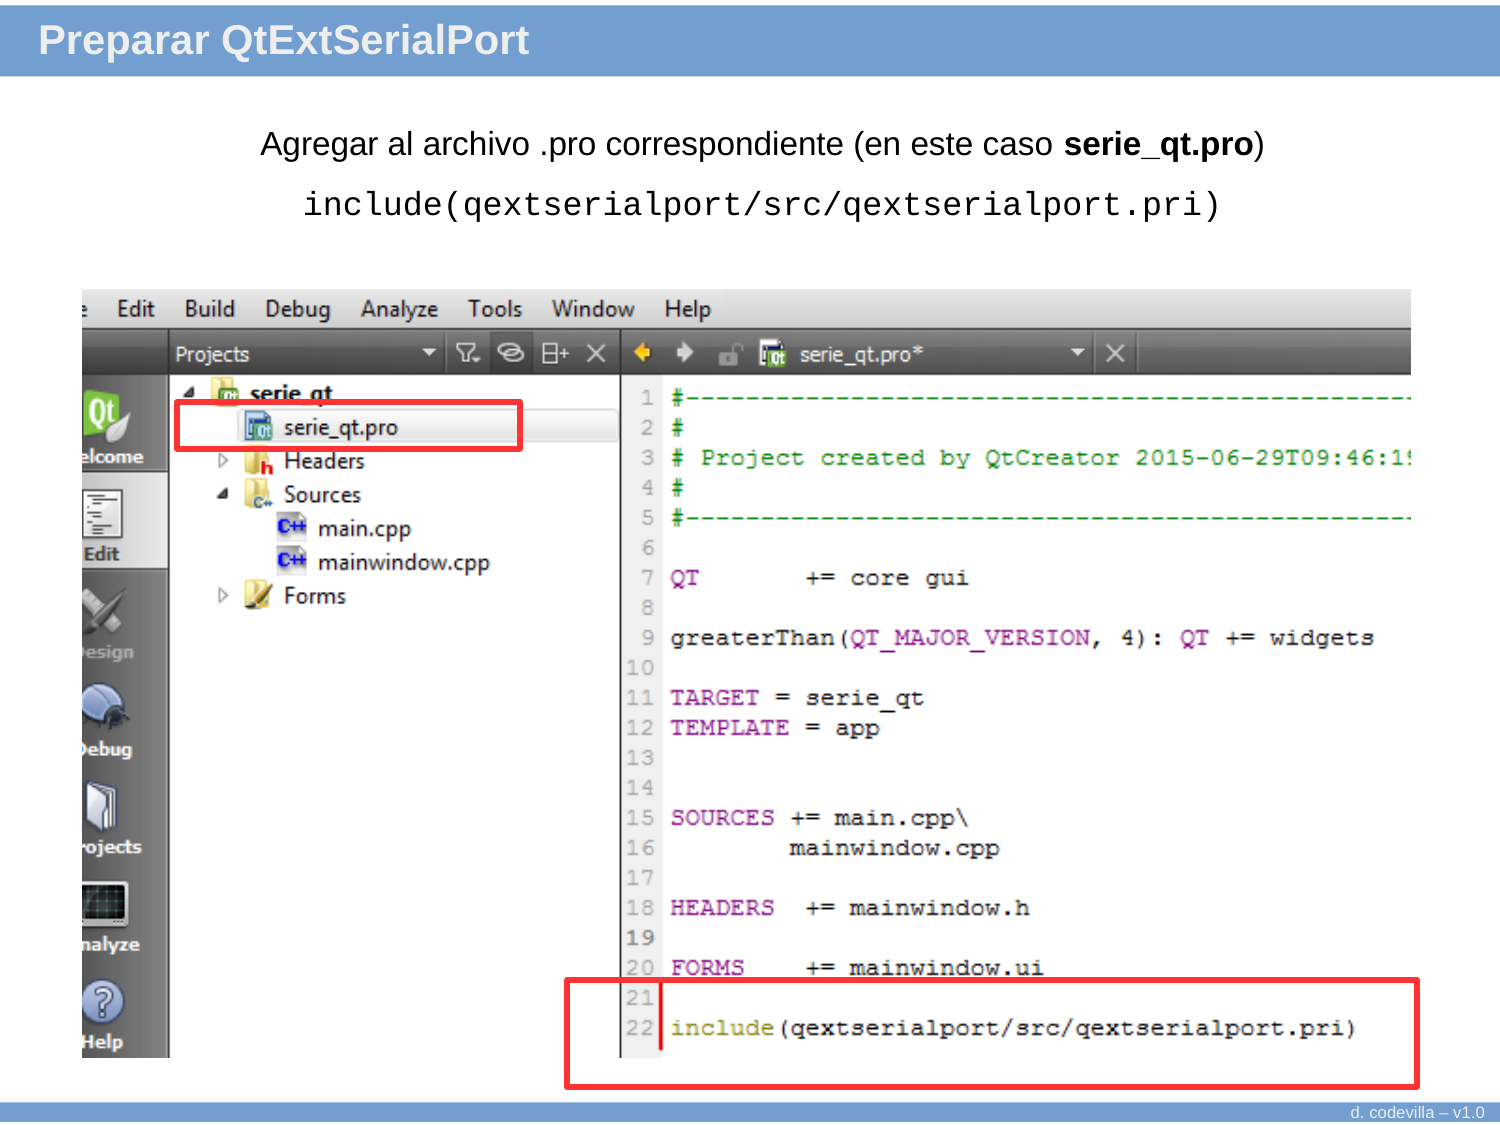

Preparar QtExtSerialPort
Agregar al archivo .pro correspondiente (en este caso serie_qt.pro)
include(qextserialport/src/qextserialport.pri)